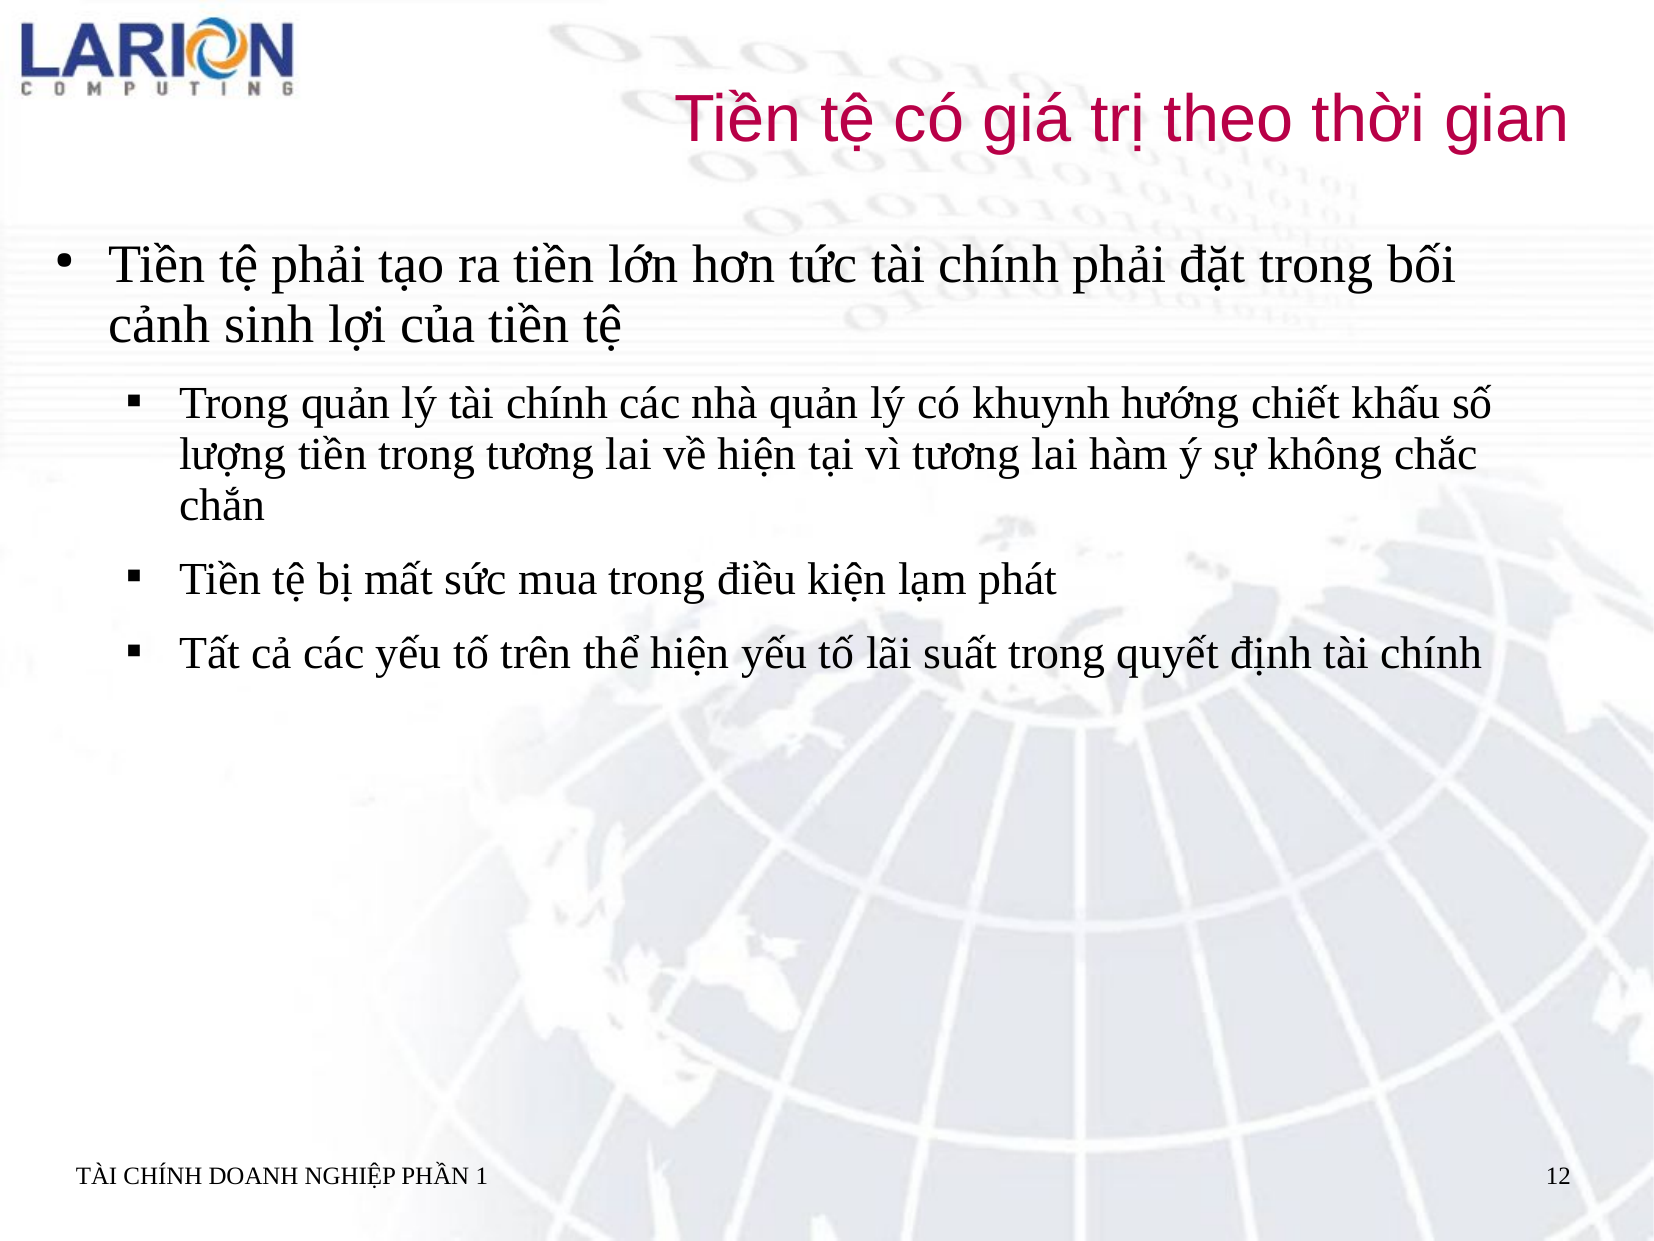

# Tiền tệ có giá trị theo thời gian
Tiền tệ phải tạo ra tiền lớn hơn tức tài chính phải đặt trong bối cảnh sinh lợi của tiền tệ
Trong quản lý tài chính các nhà quản lý có khuynh hướng chiết khấu số lượng tiền trong tương lai về hiện tại vì tương lai hàm ý sự không chắc chắn
Tiền tệ bị mất sức mua trong điều kiện lạm phát
Tất cả các yếu tố trên thể hiện yếu tố lãi suất trong quyết định tài chính
TÀI CHÍNH DOANH NGHIỆP PHẦN 1
12